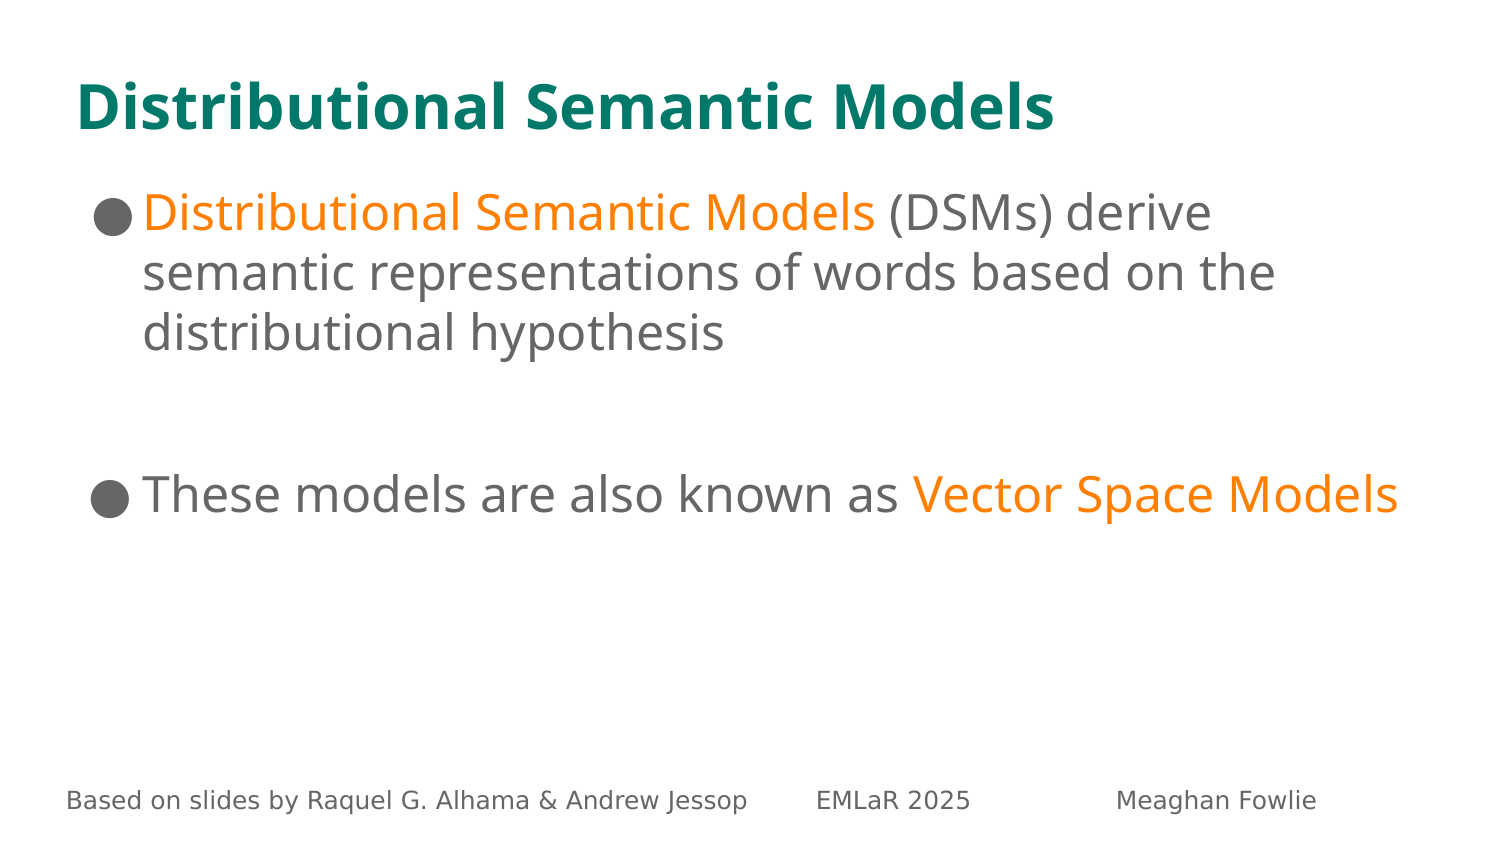

# Distributional Semantic Models
Distributional Semantic Models (DSMs) derive semantic representations of words based on the distributional hypothesis
These models are also known as Vector Space Models